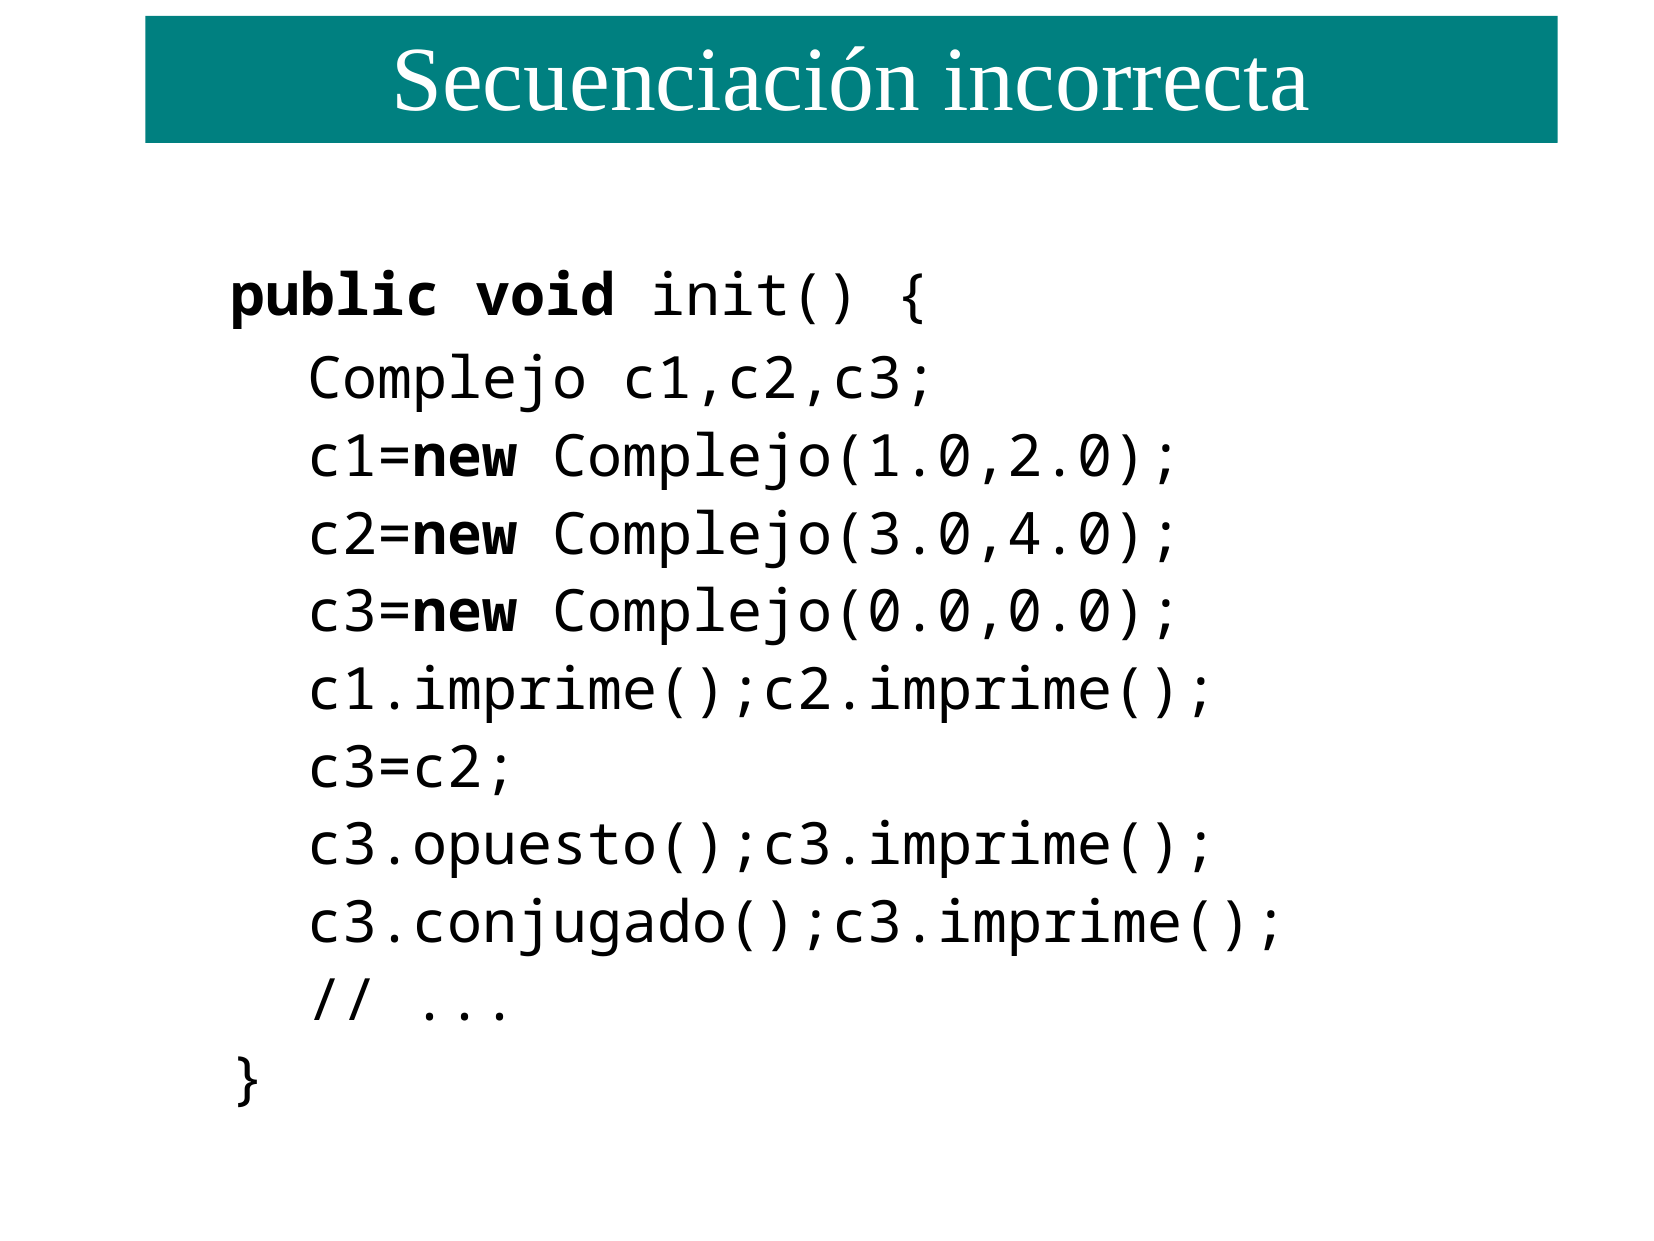

Secuenciación incorrecta
public void init() {
Complejo c1,c2,c3;
c1=new Complejo(1.0,2.0);
c2=new Complejo(3.0,4.0);
c3=new Complejo(0.0,0.0);
c1.imprime();c2.imprime();
c3=c2;
c3.opuesto();c3.imprime();
c3.conjugado();c3.imprime();
// ...
}